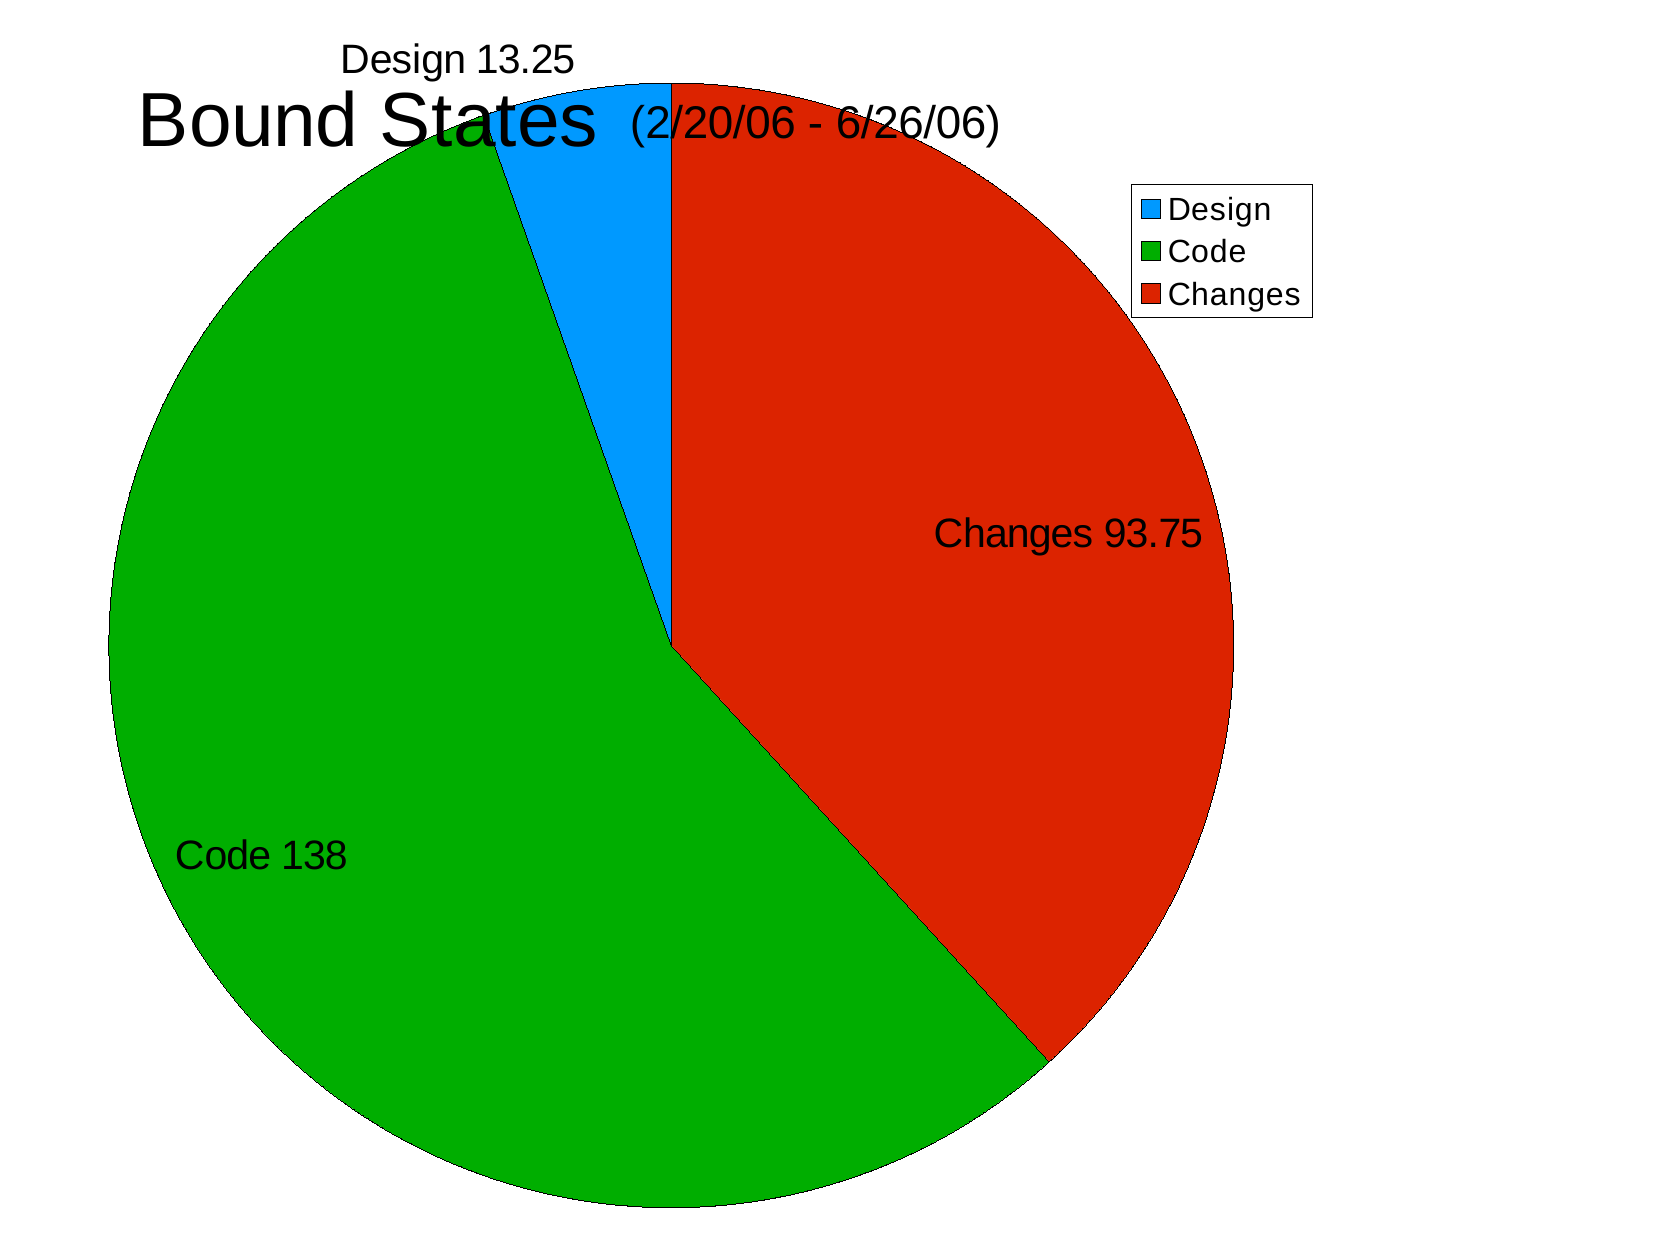

### Chart: Bound States
(2/20/06 - 6/26/06)
| Category | Hours |
|---|---|
| Design | 13.25 |
| Code | 138.0 |
| Changes | 93.75 |